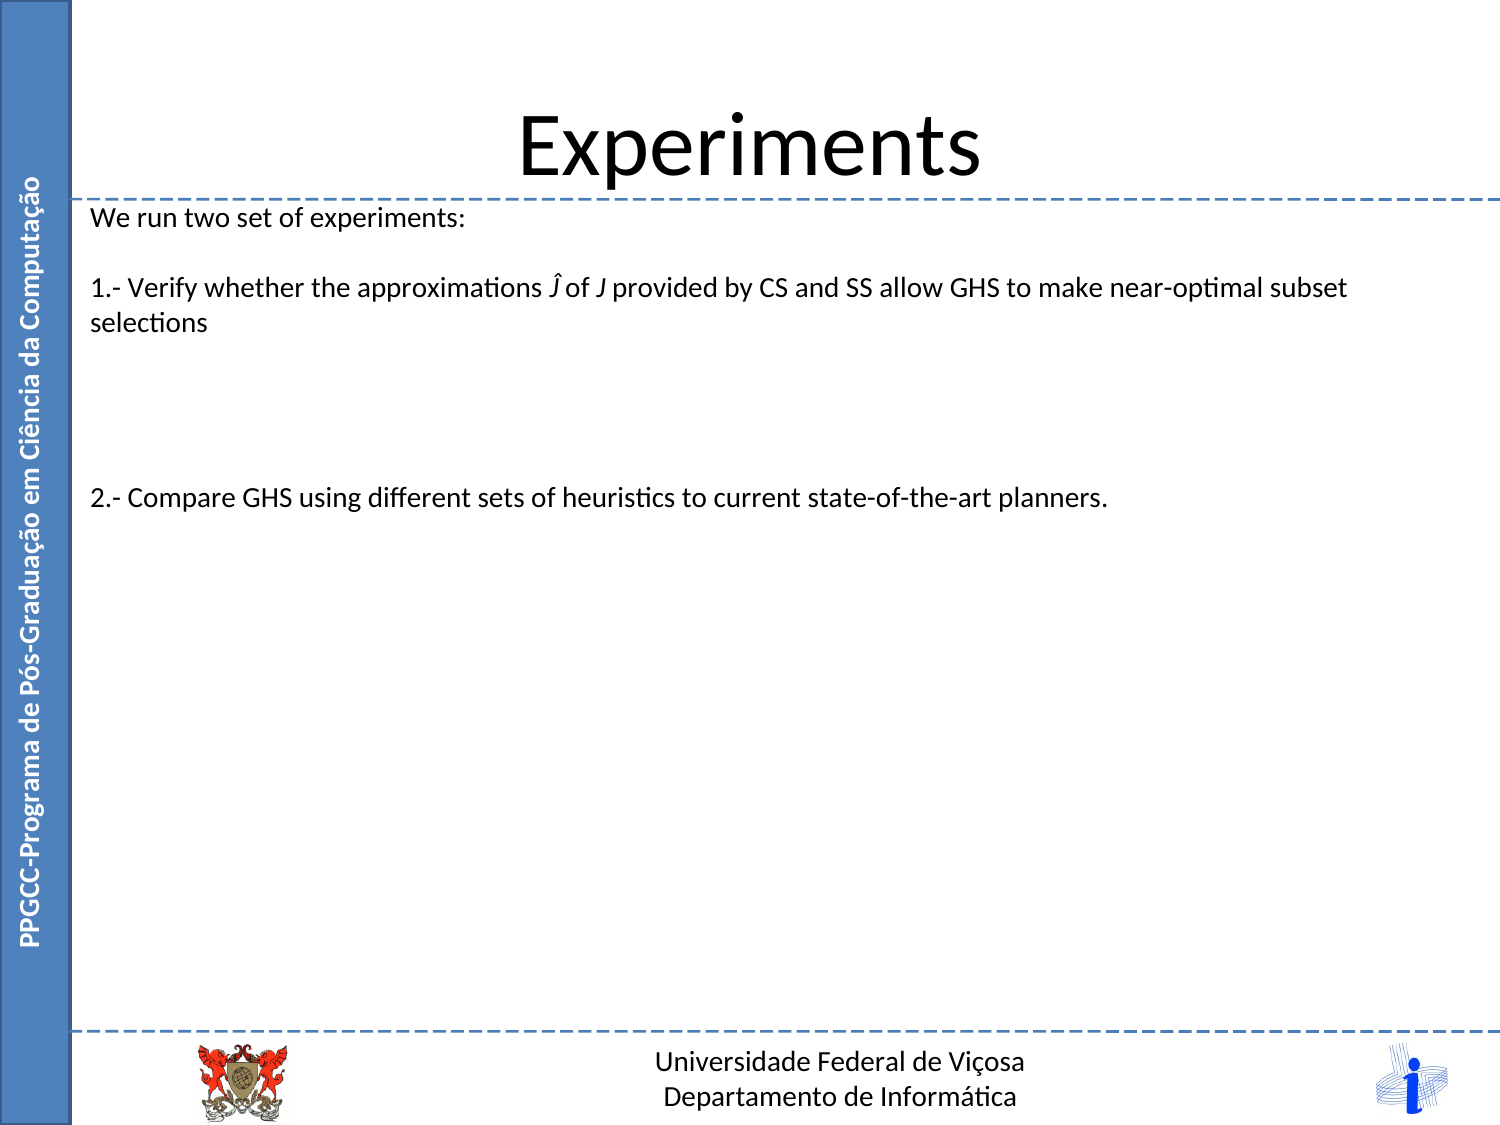

Experiments
We run two set of experiments:
1.- Verify whether the approximations Ĵ of J provided by CS and SS allow GHS to make near-optimal subset selections
2.- Compare GHS using different sets of heuristics to current state-of-the-art planners.
PPGCC-Programa de Pós-Graduação em Ciência da Computação
Universidade Federal de Viçosa
Departamento de Informática